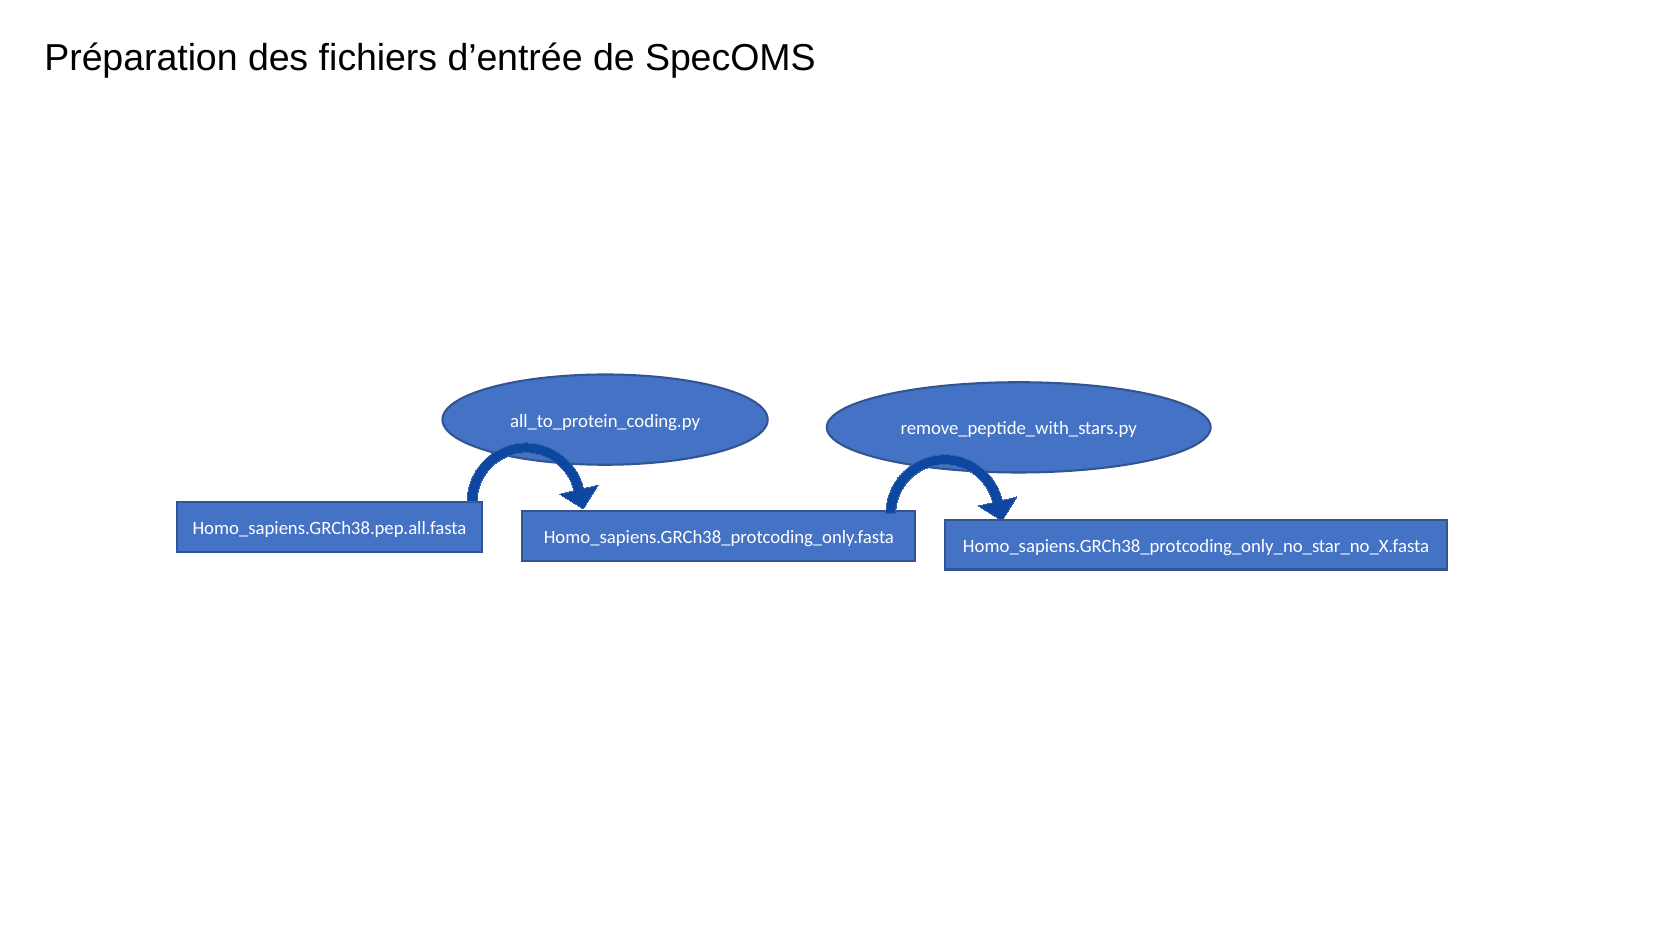

Préparation des fichiers d’entrée de SpecOMS
all_to_protein_coding.py
remove_peptide_with_stars.py
Homo_sapiens.GRCh38.pep.all.fasta
Homo_sapiens.GRCh38_protcoding_only.fasta
Homo_sapiens.GRCh38_protcoding_only_no_star_no_X.fasta